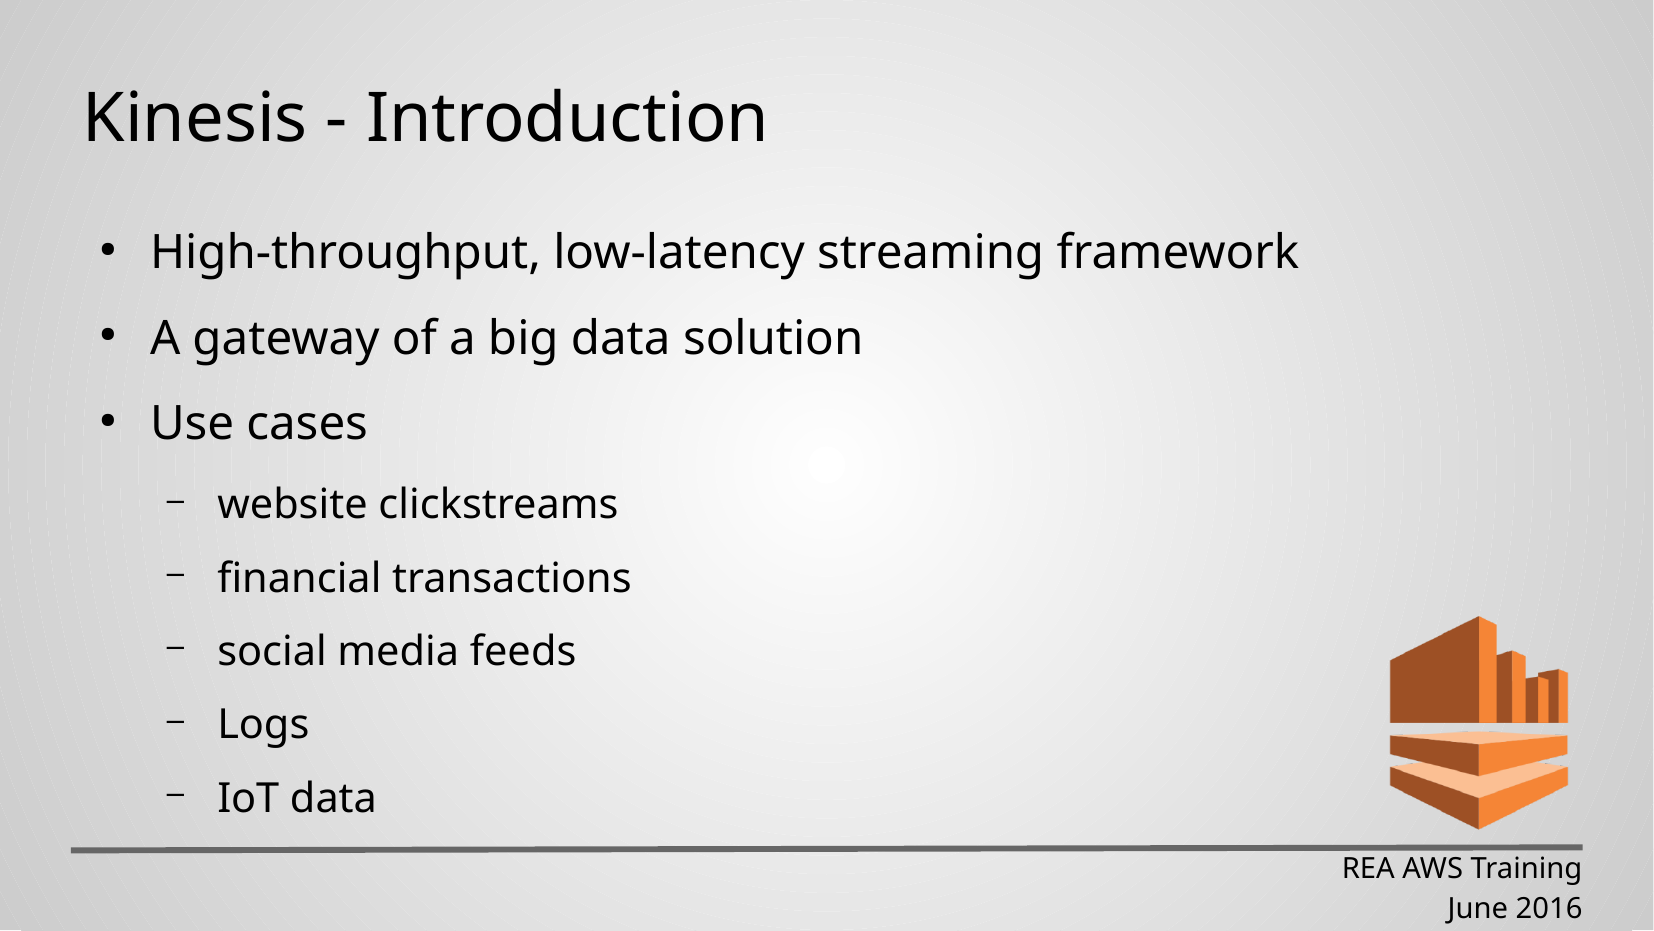

# Kinesis - Introduction
High-throughput, low-latency streaming framework
A gateway of a big data solution
Use cases
website clickstreams
financial transactions
social media feeds
Logs
IoT data